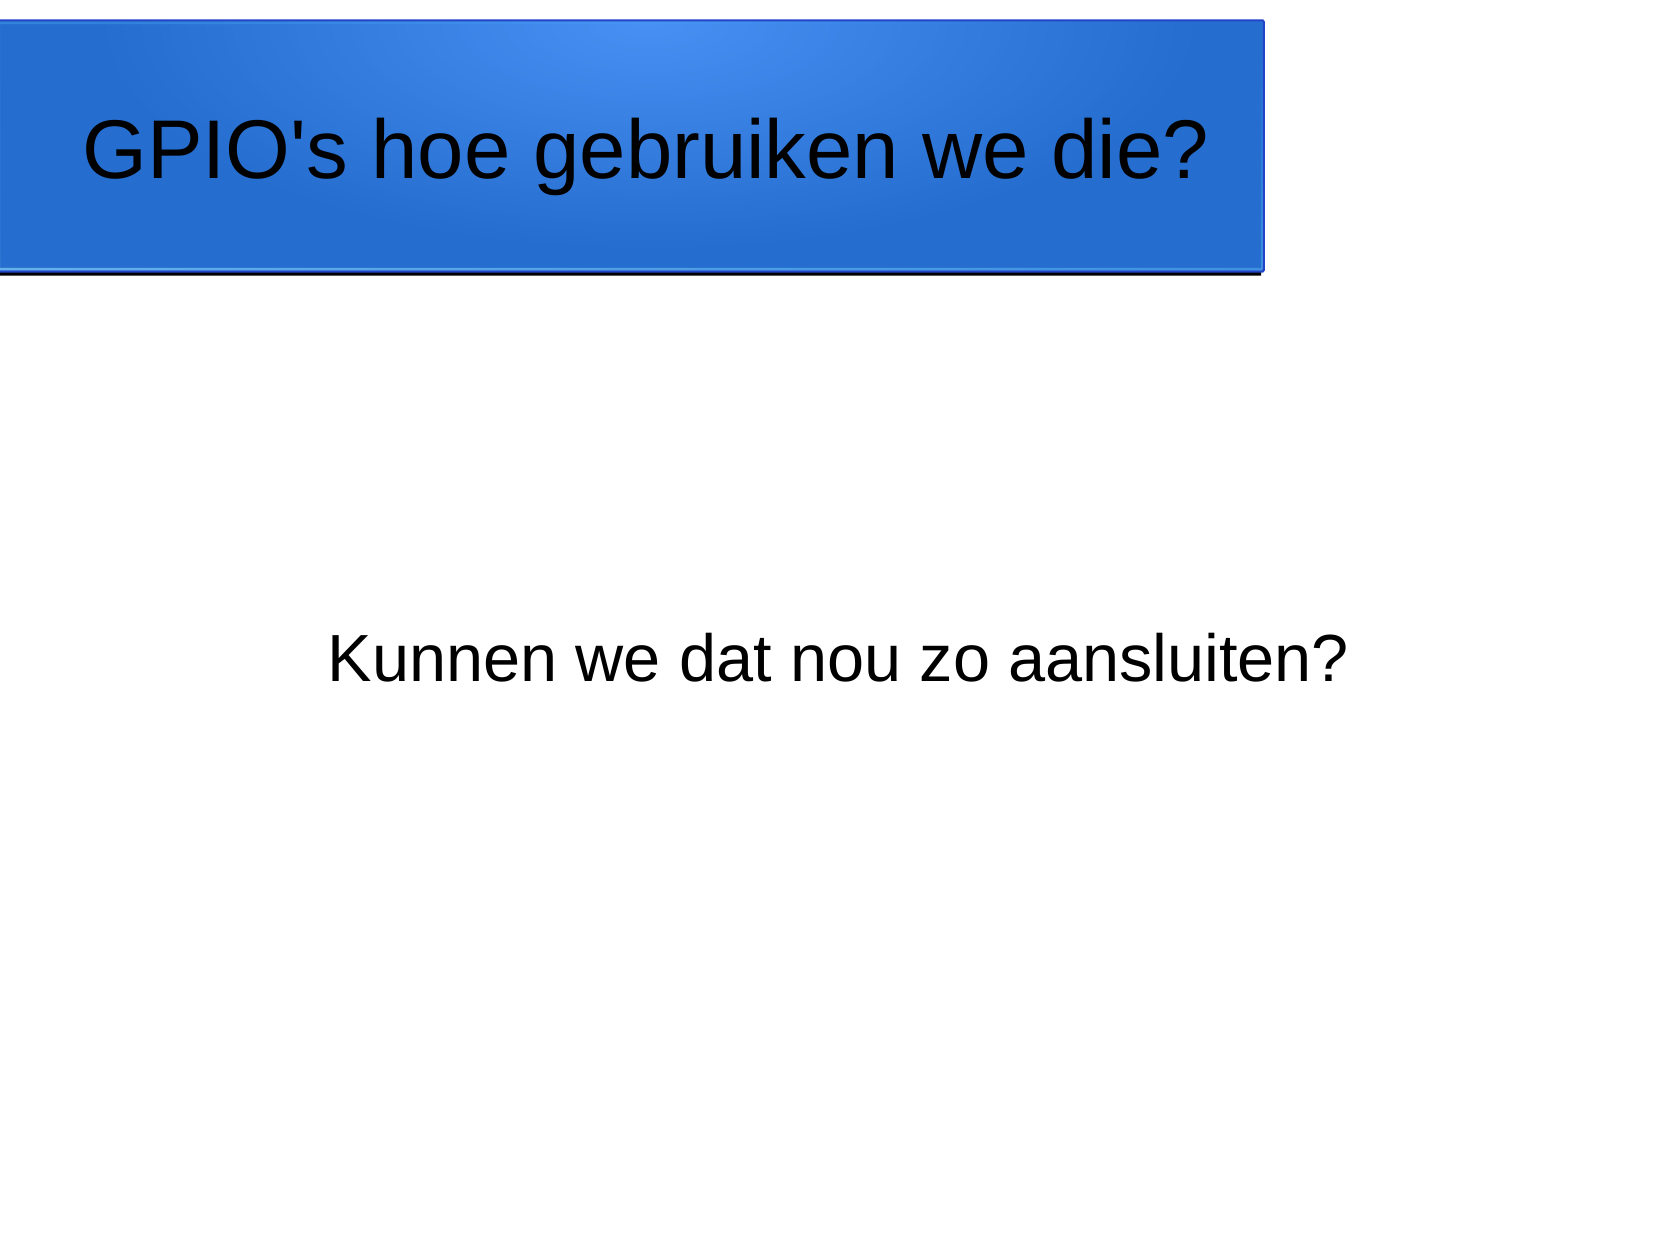

# GPIO's hoe gebruiken we die?
Kunnen we dat nou zo aansluiten?